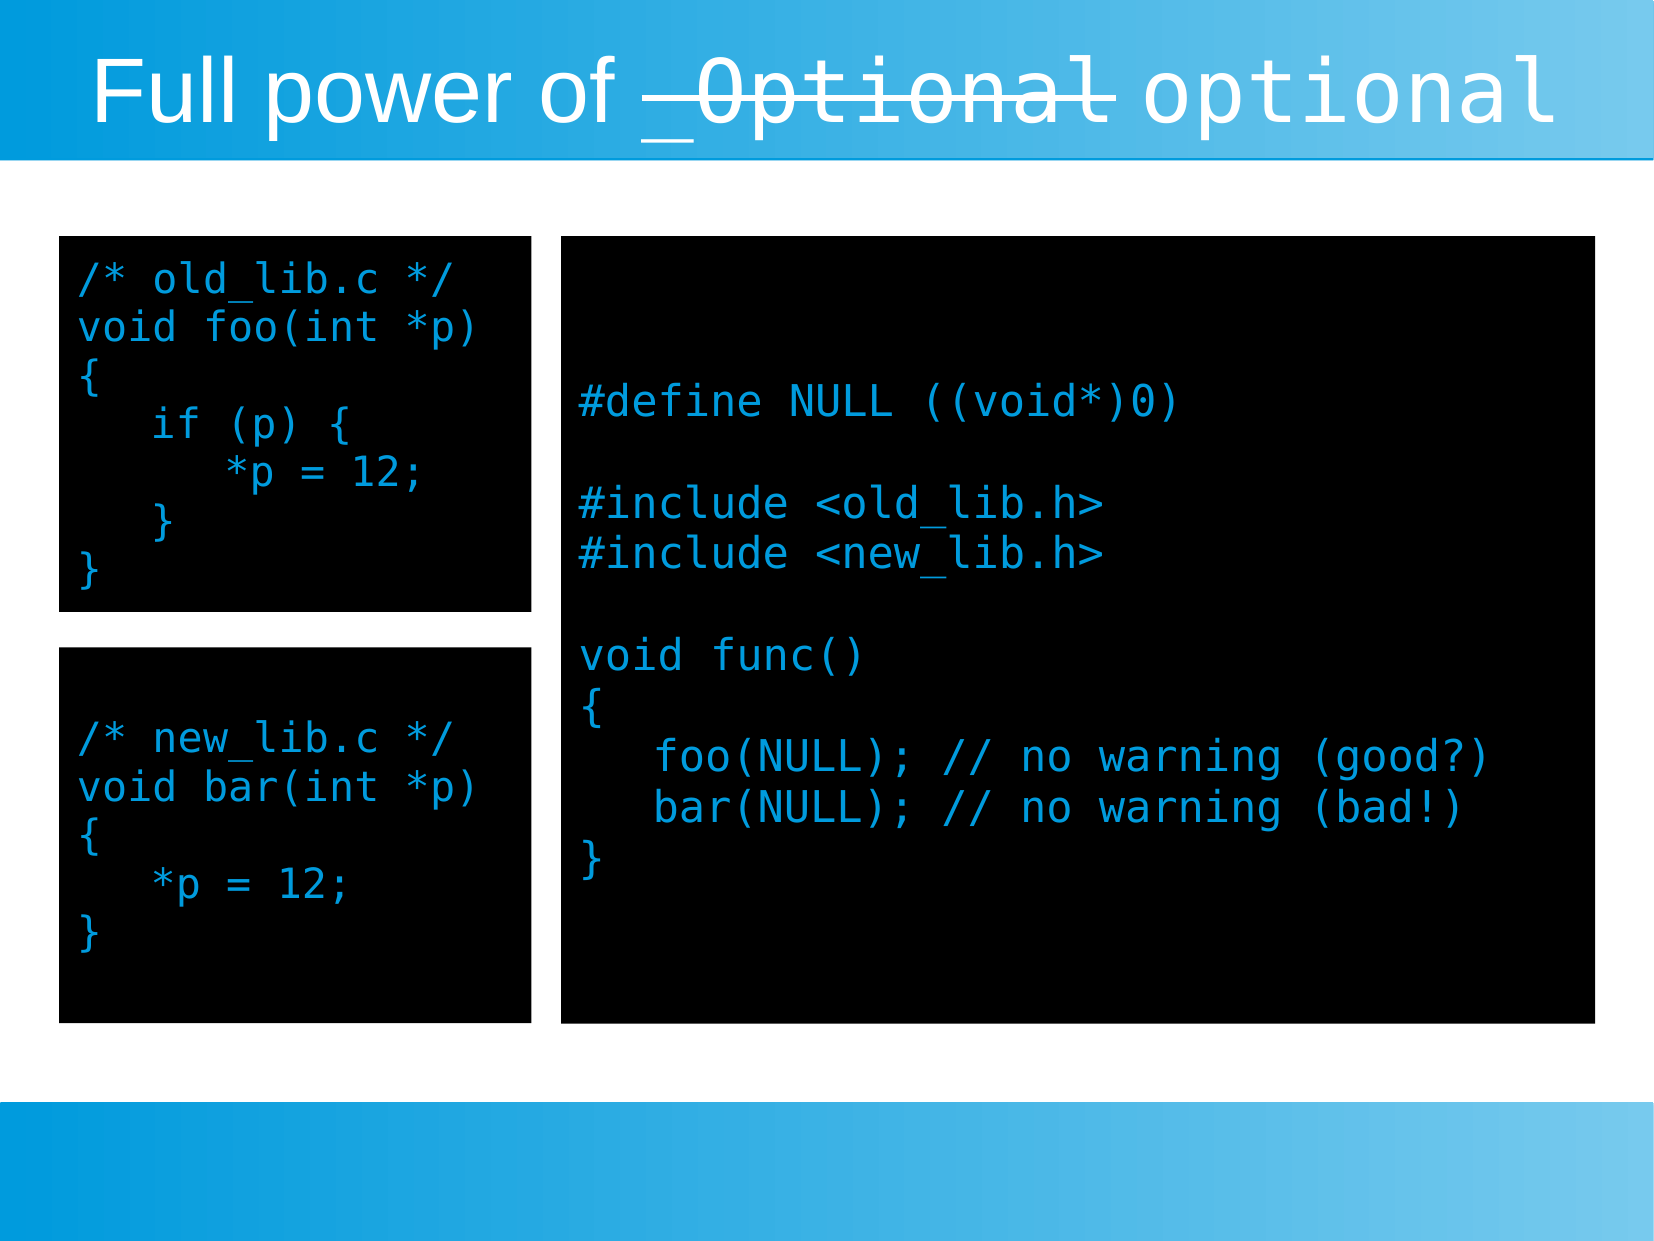

# Full power of _Optional optional
/* old_lib.c */
void foo(int *p)
{
	if (p) {
		*p = 12;
	}
}
#define NULL ((void*)0)
#include <old_lib.h>
#include <new_lib.h>
void func()
{
	foo(NULL); // no warning (good?)
	bar(NULL); // no warning (bad!)
}
/* new_lib.c */
void bar(int *p)
{
	*p = 12;
}